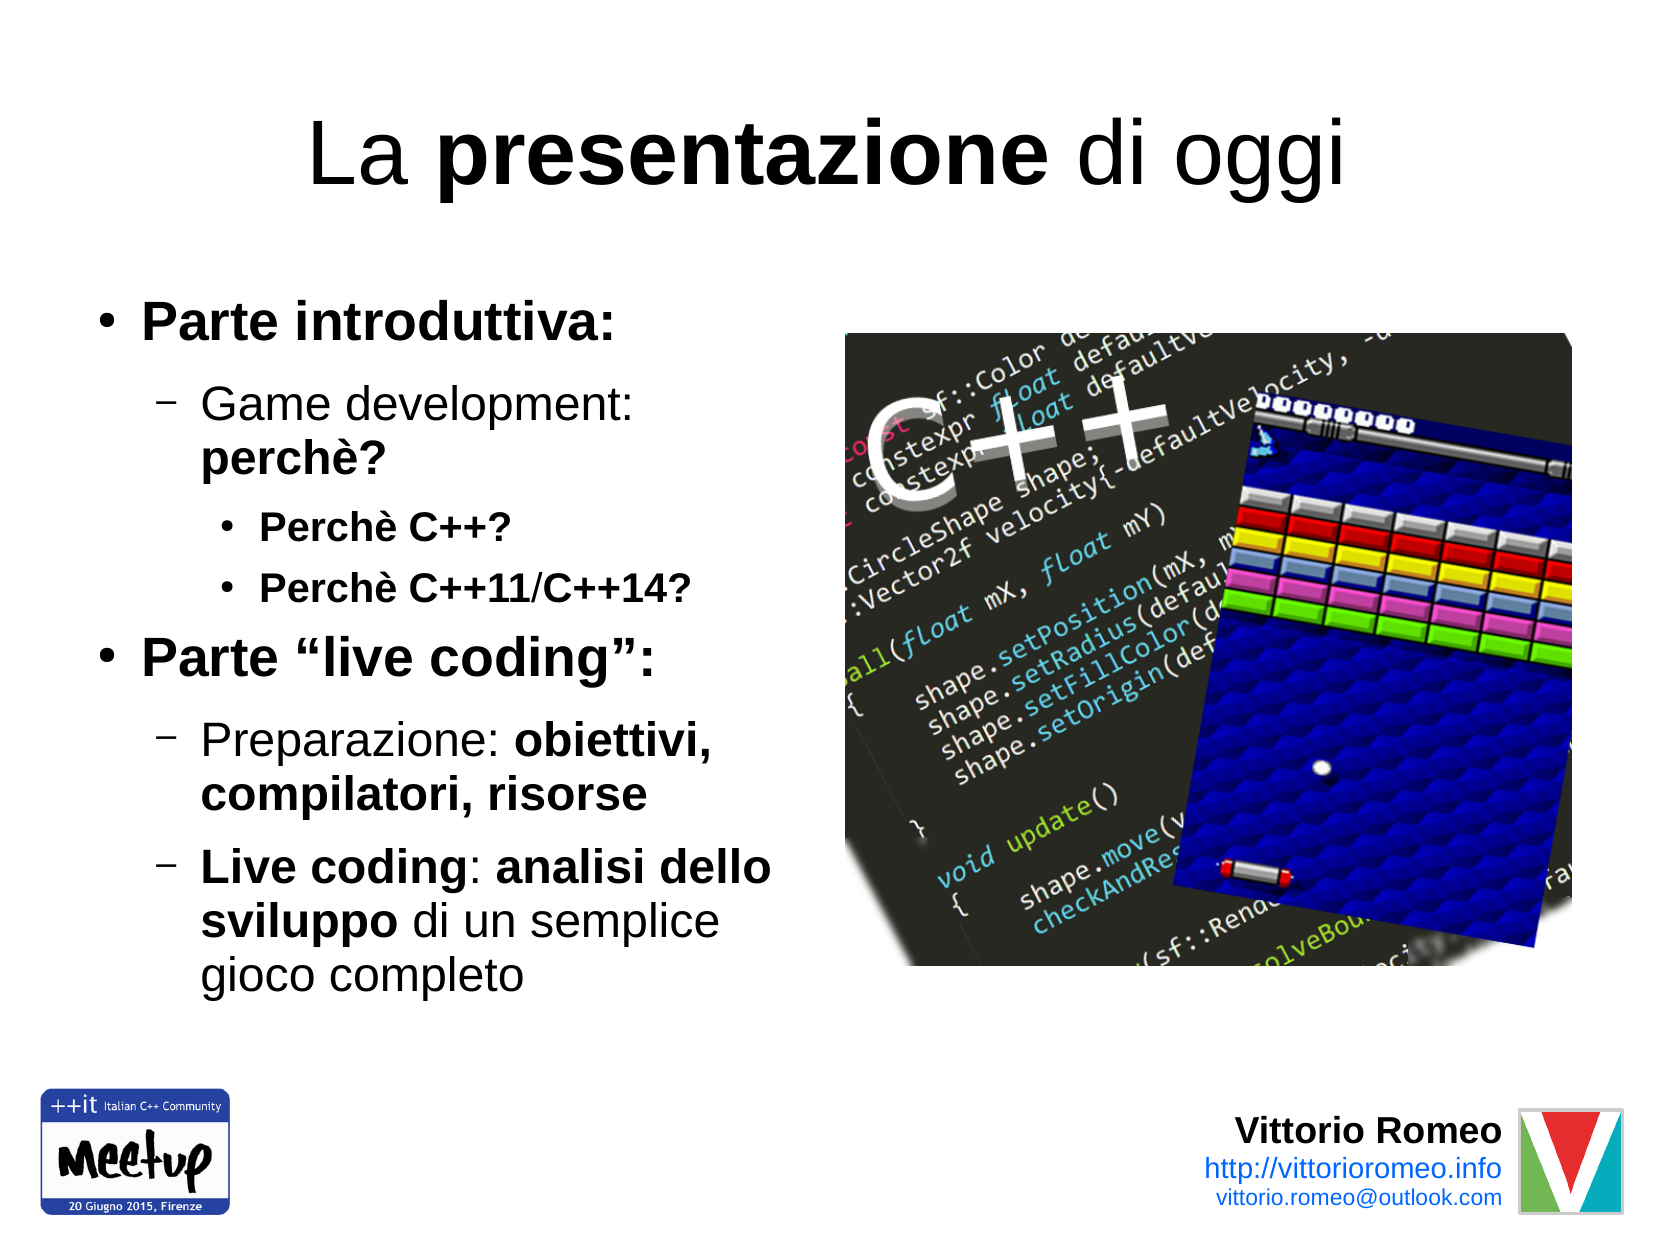

# La presentazione di oggi
Parte introduttiva:
Game development: perchè?
Perchè C++?
Perchè C++11/C++14?
Parte “live coding”:
Preparazione: obiettivi, compilatori, risorse
Live coding: analisi dello sviluppo di un semplice gioco completo